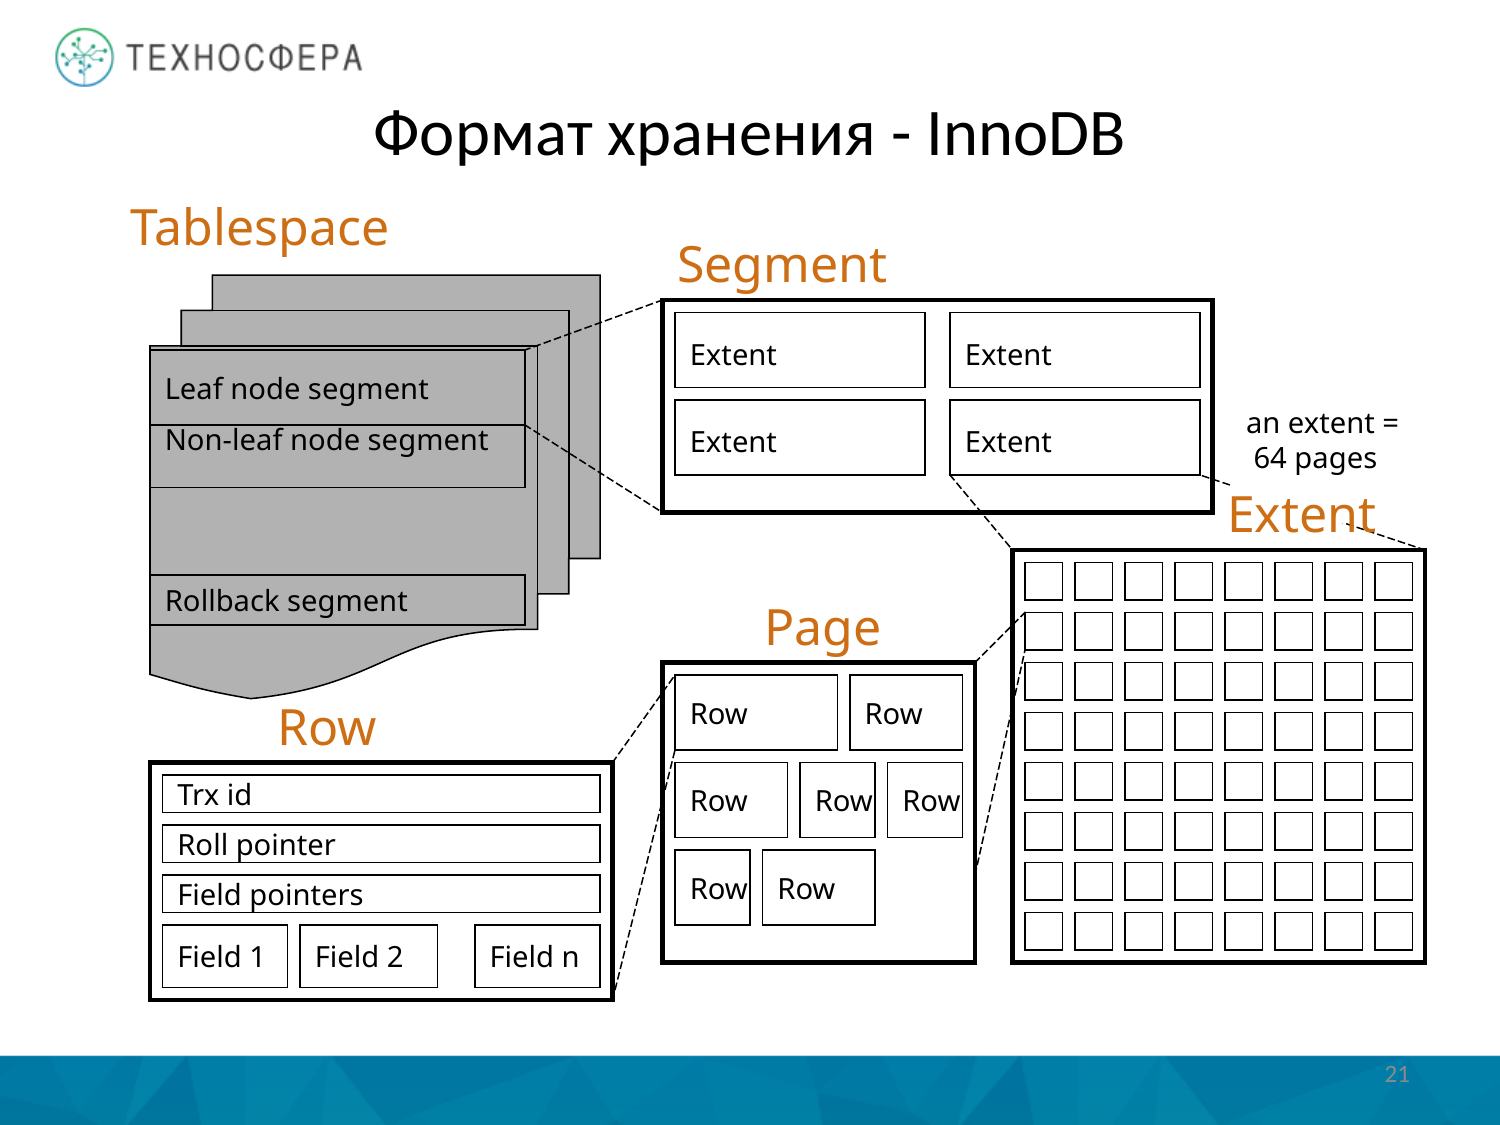

# Формат хранения - InnoDB
Tablespace
Segment
Extent
Extent
Leaf node segment
an extent =
 64 pages
Extent
Extent
Non-leaf node segment
Extent
Rollback segment
Page
Row
Row
Row
Row
Row
Row
Trx id
Roll pointer
Row
Row
Field pointers
Field 1
Field 2
Field n
21